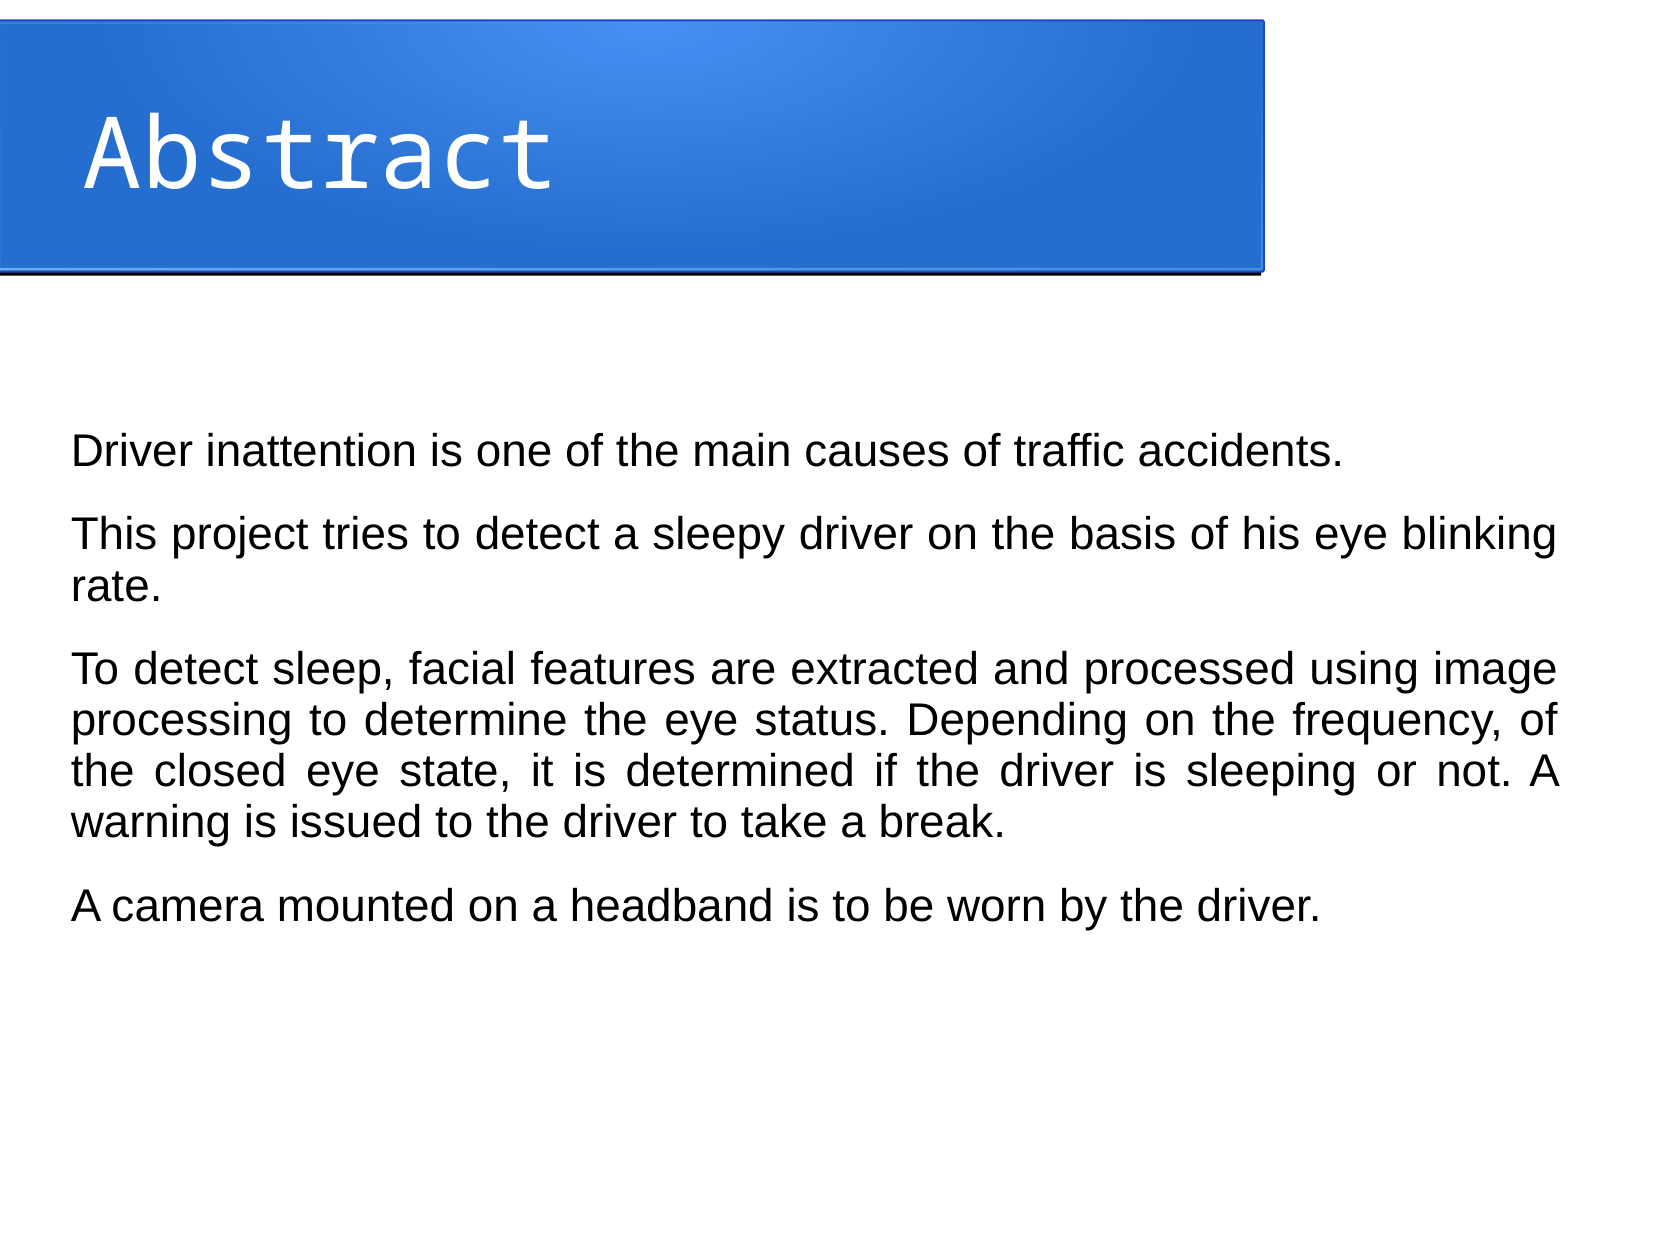

# Abstract
Driver inattention is one of the main causes of traffic accidents.
This project tries to detect a sleepy driver on the basis of his eye blinking rate.
To detect sleep, facial features are extracted and processed using image processing to determine the eye status. Depending on the frequency, of the closed eye state, it is determined if the driver is sleeping or not. A warning is issued to the driver to take a break.
A camera mounted on a headband is to be worn by the driver.